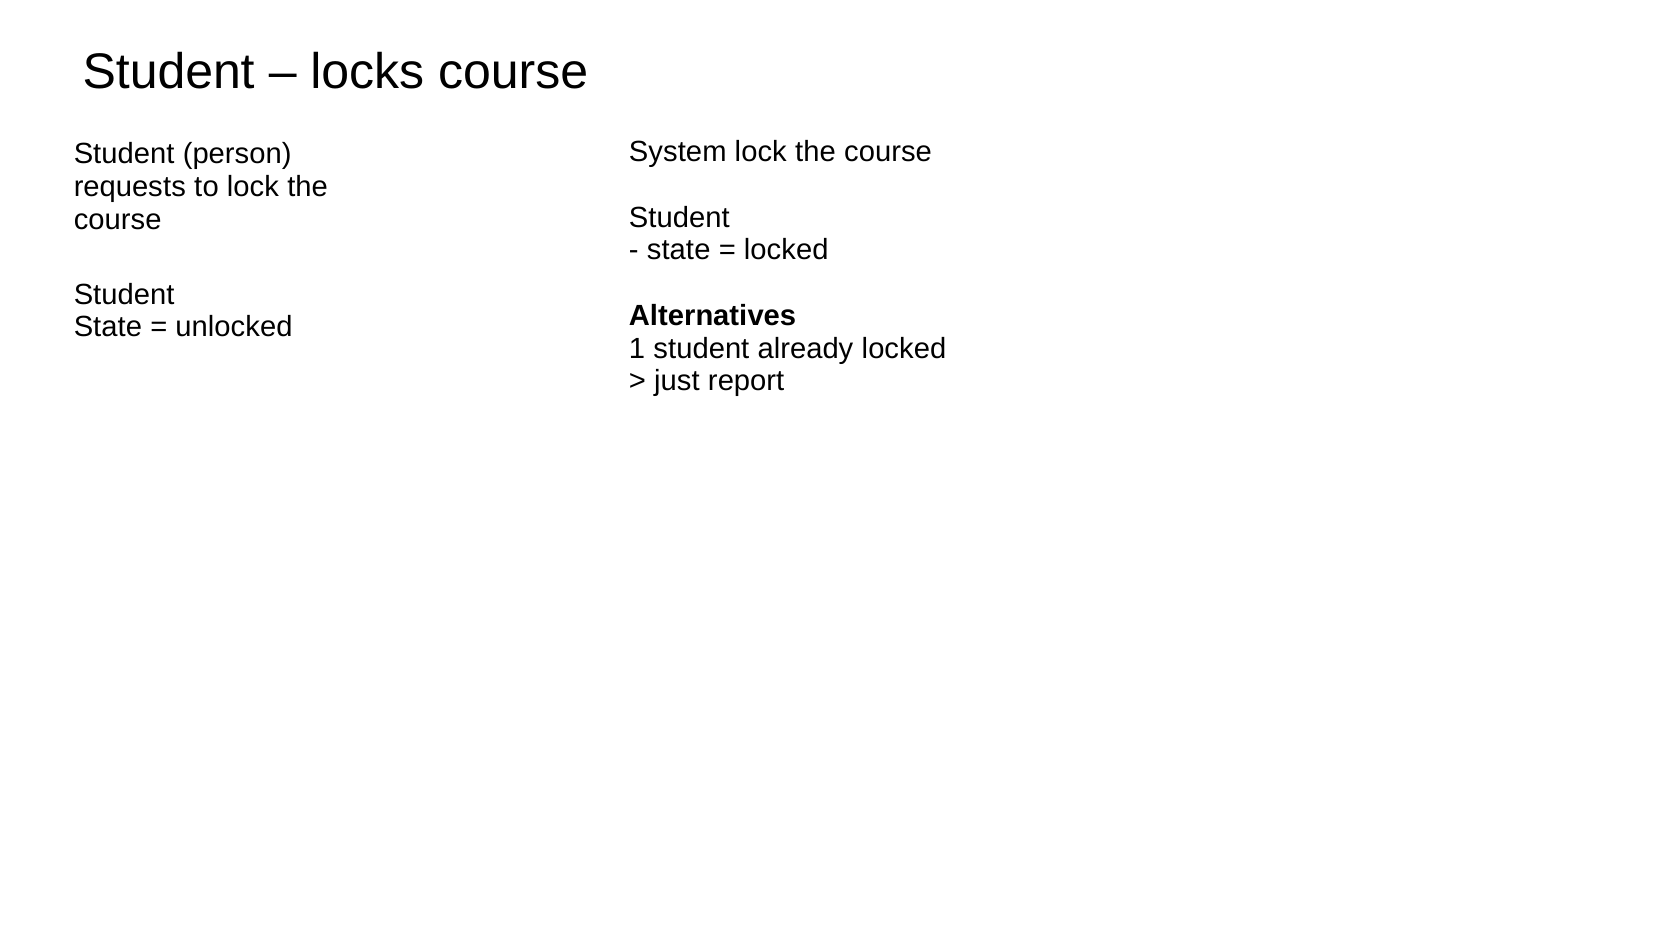

# Student – locks course
System lock the course
Student
- state = locked
Alternatives
1 student already locked > just report
Student (person) requests to lock the course
Student
State = unlocked